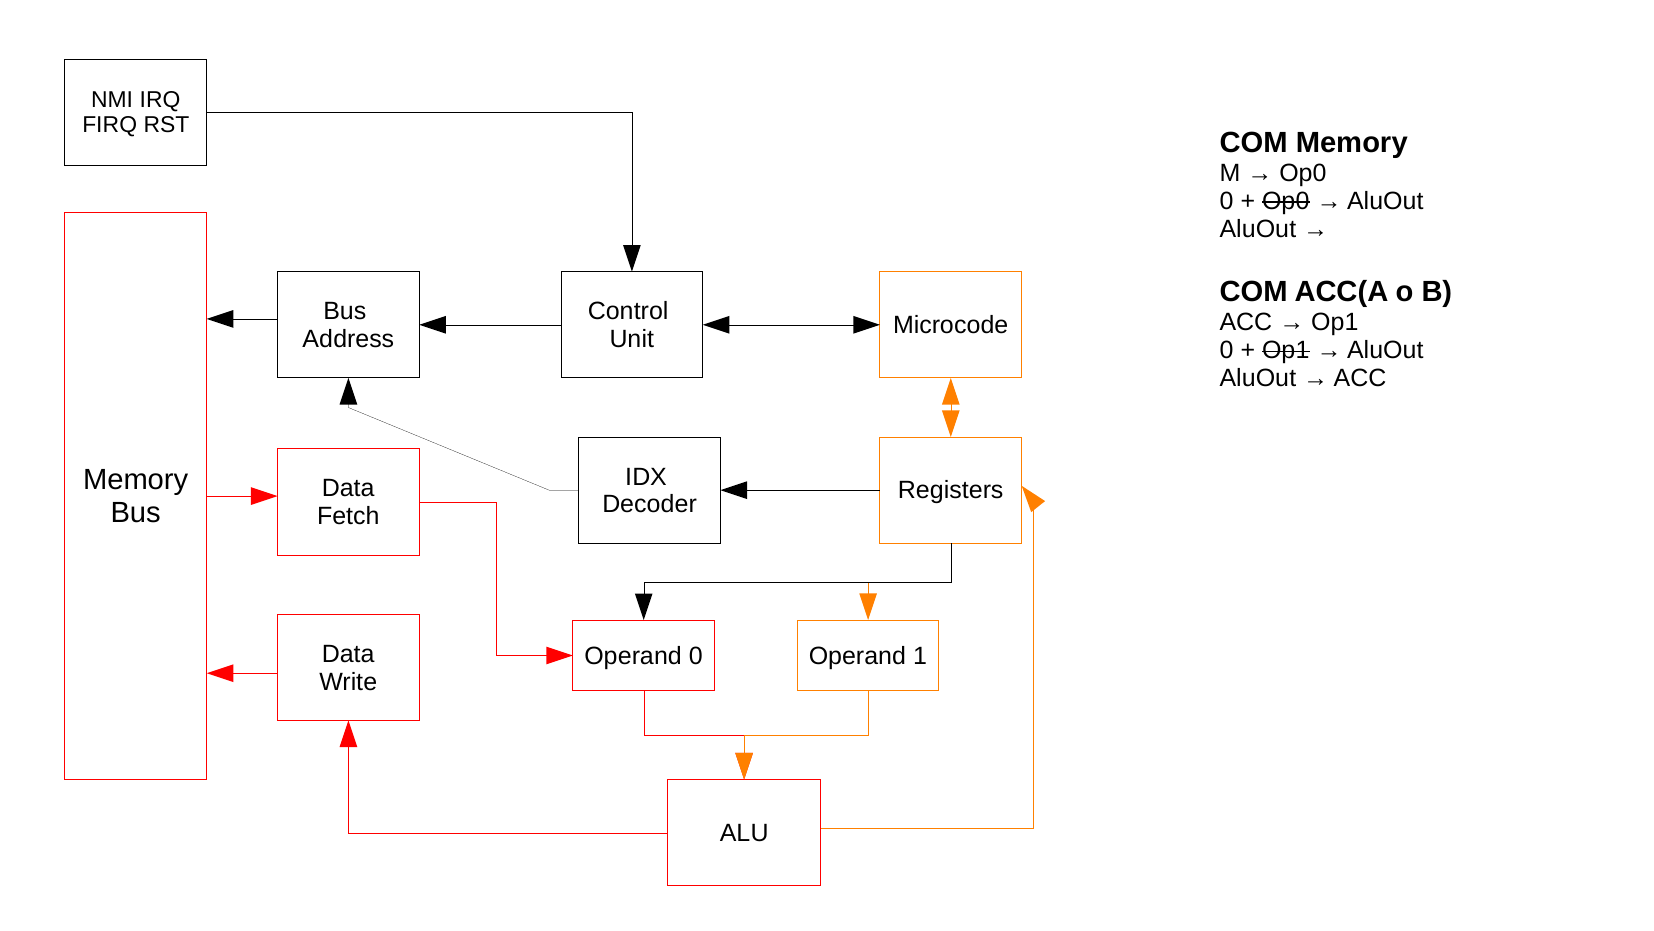

NMI IRQ
FIRQ RST
COM Memory
M → Op0
0 + Op0 → AluOut
AluOut →
COM ACC(A o B)
ACC → Op1
0 + Op1 → AluOut
AluOut → ACC
Memory
Bus
Bus
Address
Control
Unit
Microcode
IDX
Decoder
Registers
Data
Fetch
Data
Write
Operand 1
Operand 0
ALU